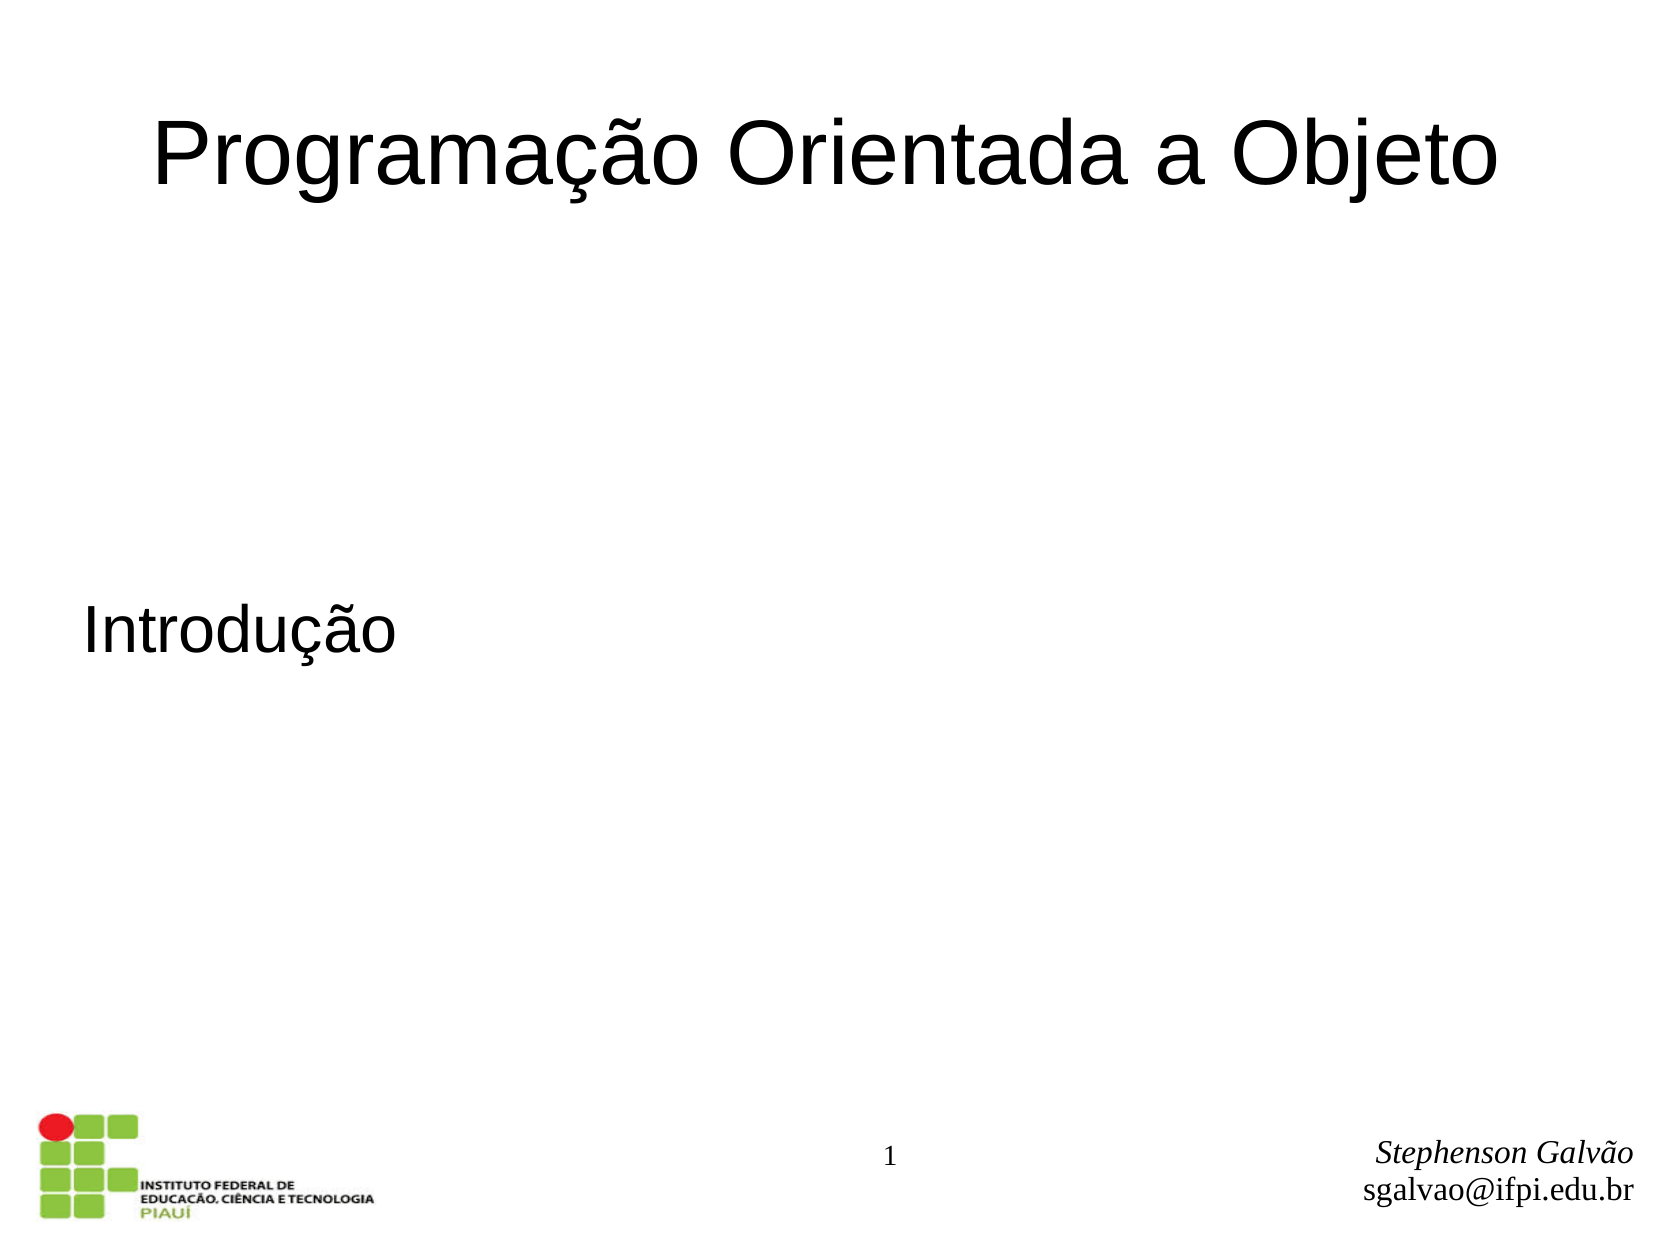

# Programação Orientada a Objeto
Introdução
1